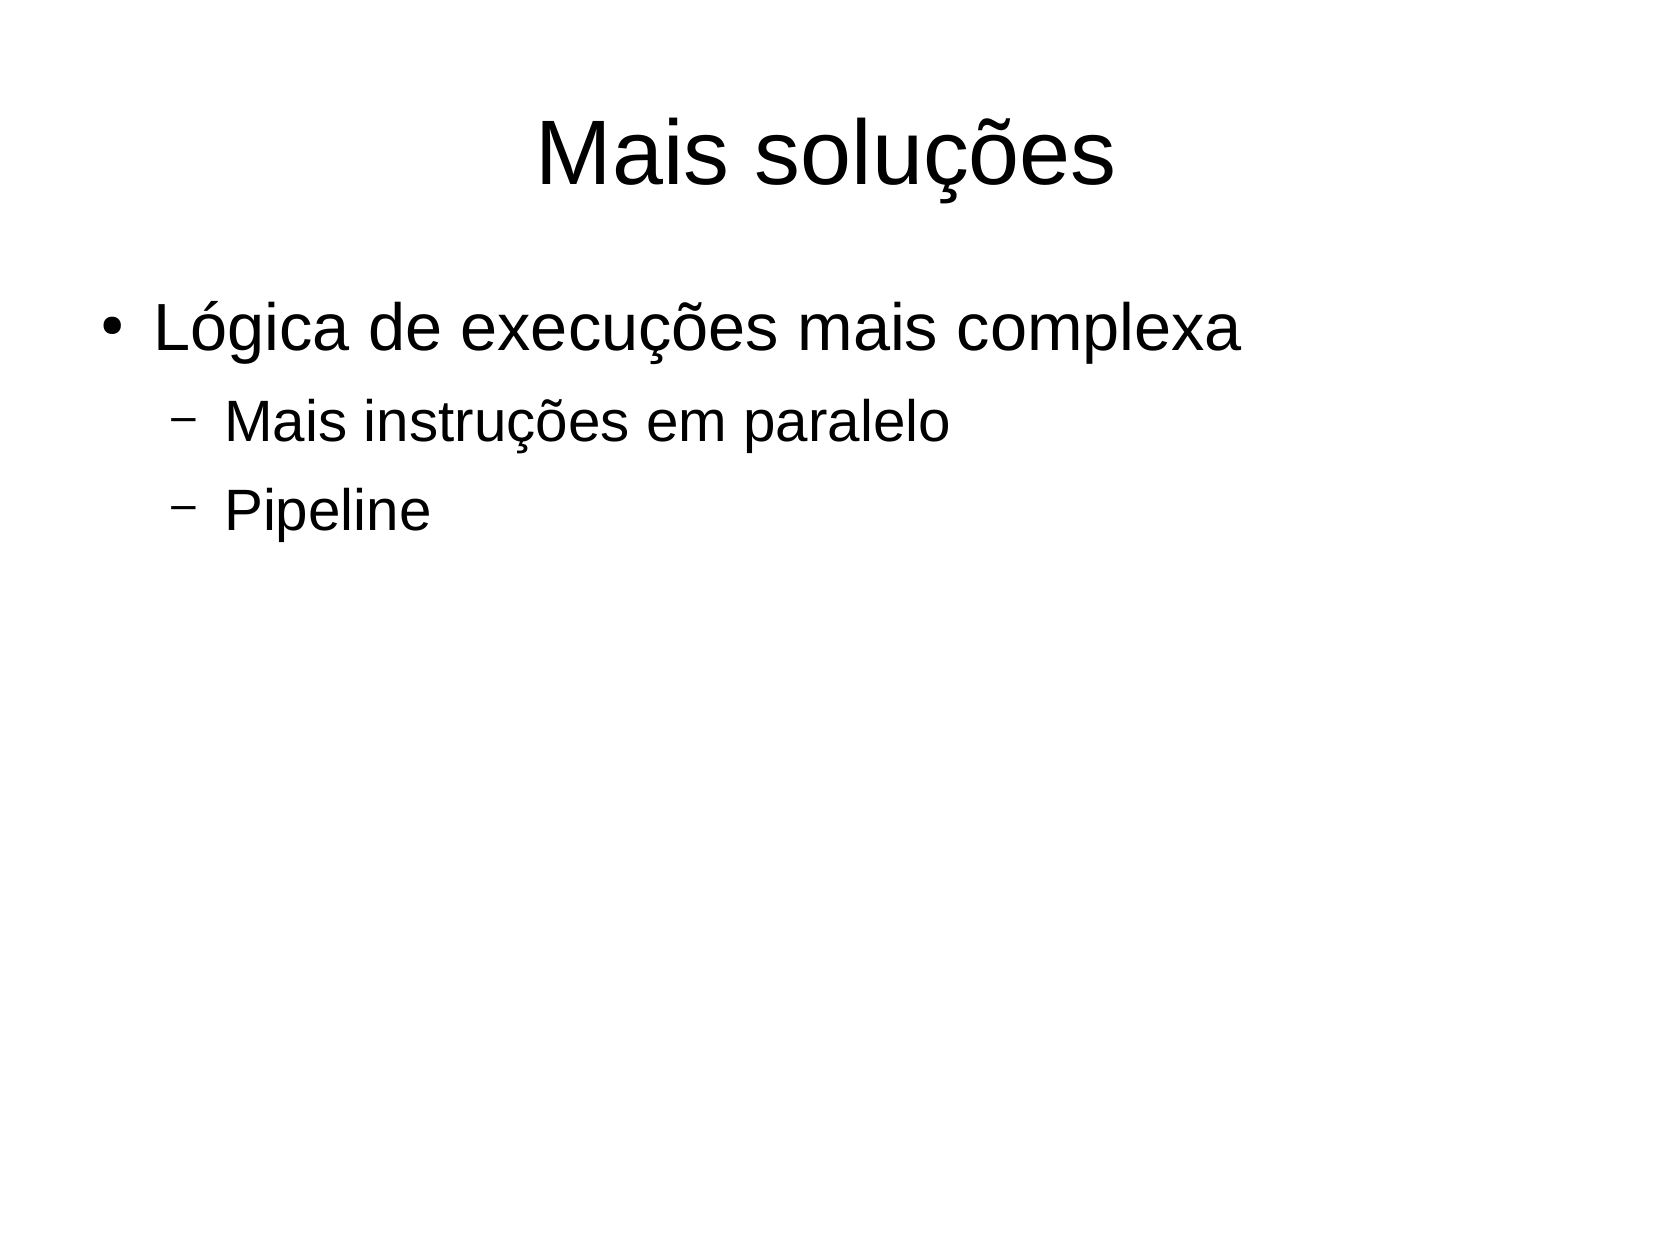

# Mais soluções
Lógica de execuções mais complexa
Mais instruções em paralelo
Pipeline